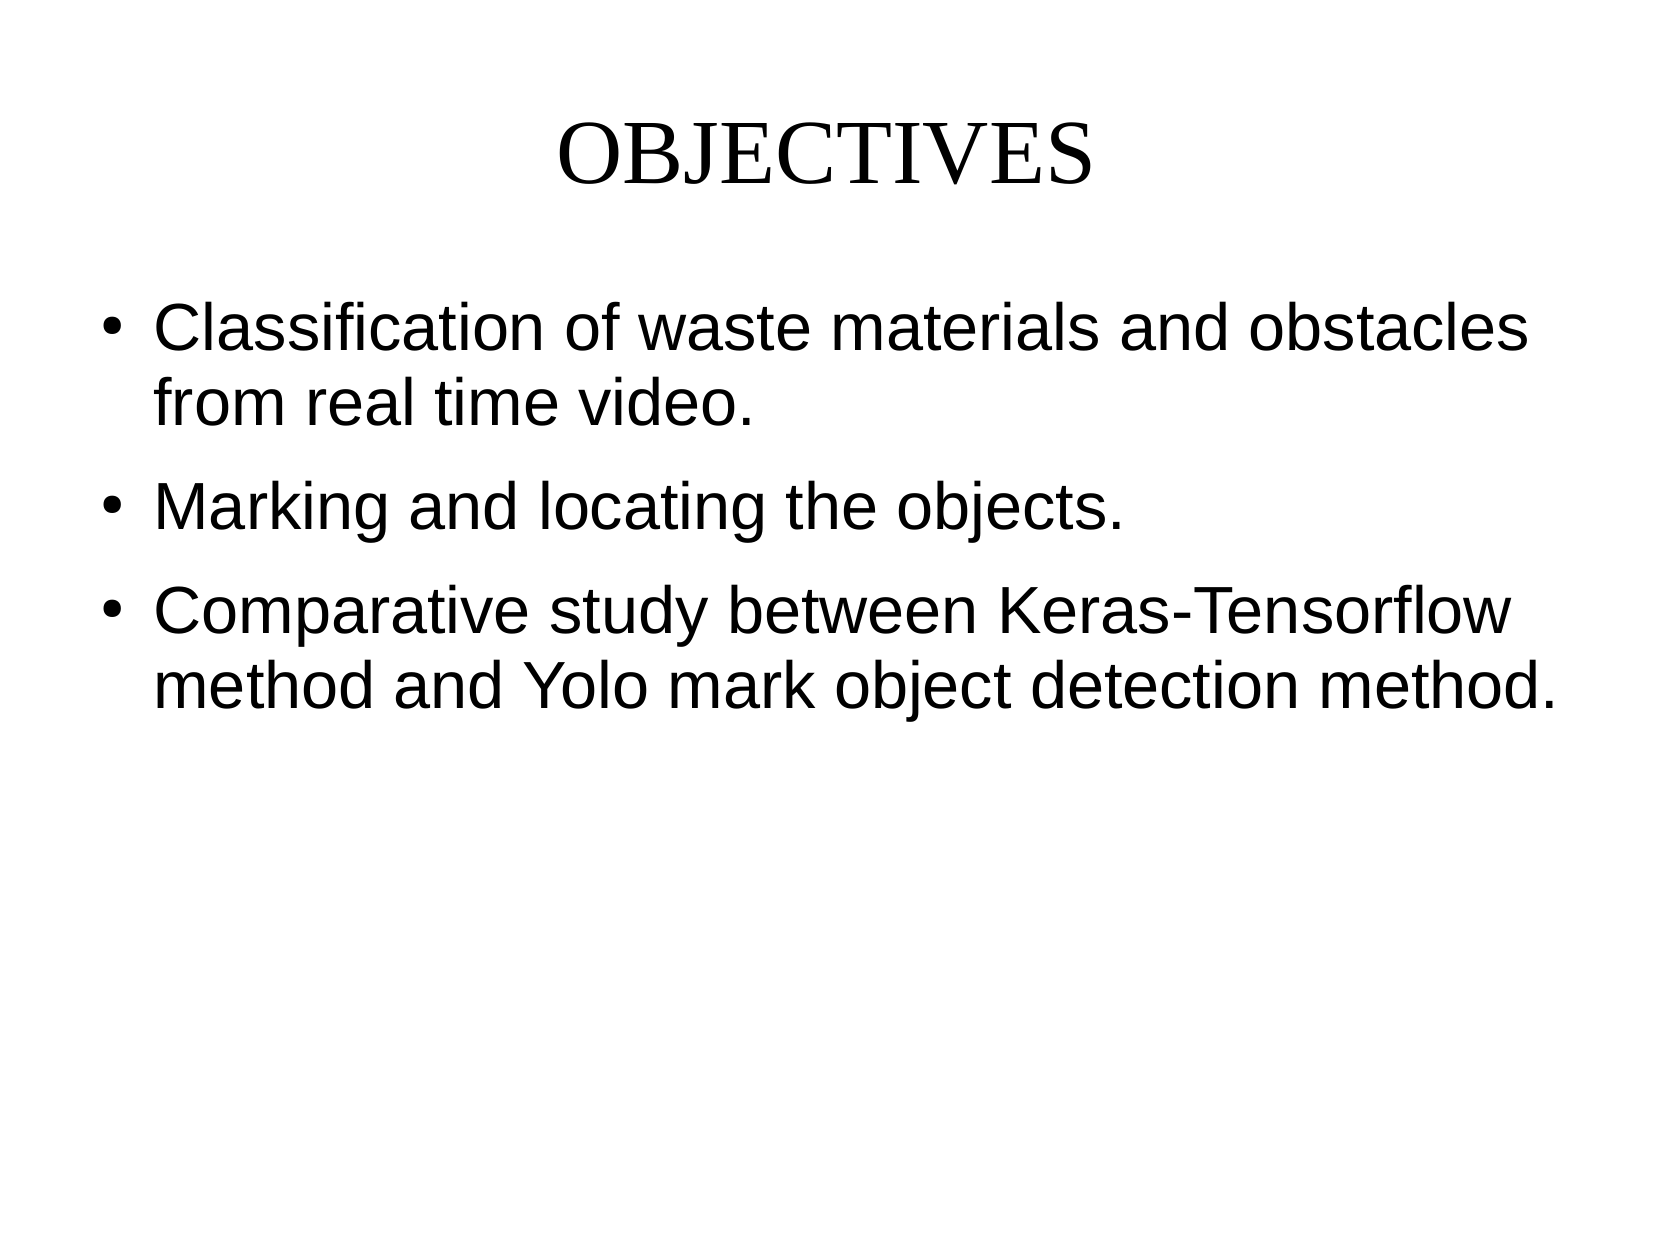

# OBJECTIVES
Classification of waste materials and obstacles from real time video.
Marking and locating the objects.
Comparative study between Keras-Tensorflow method and Yolo mark object detection method.